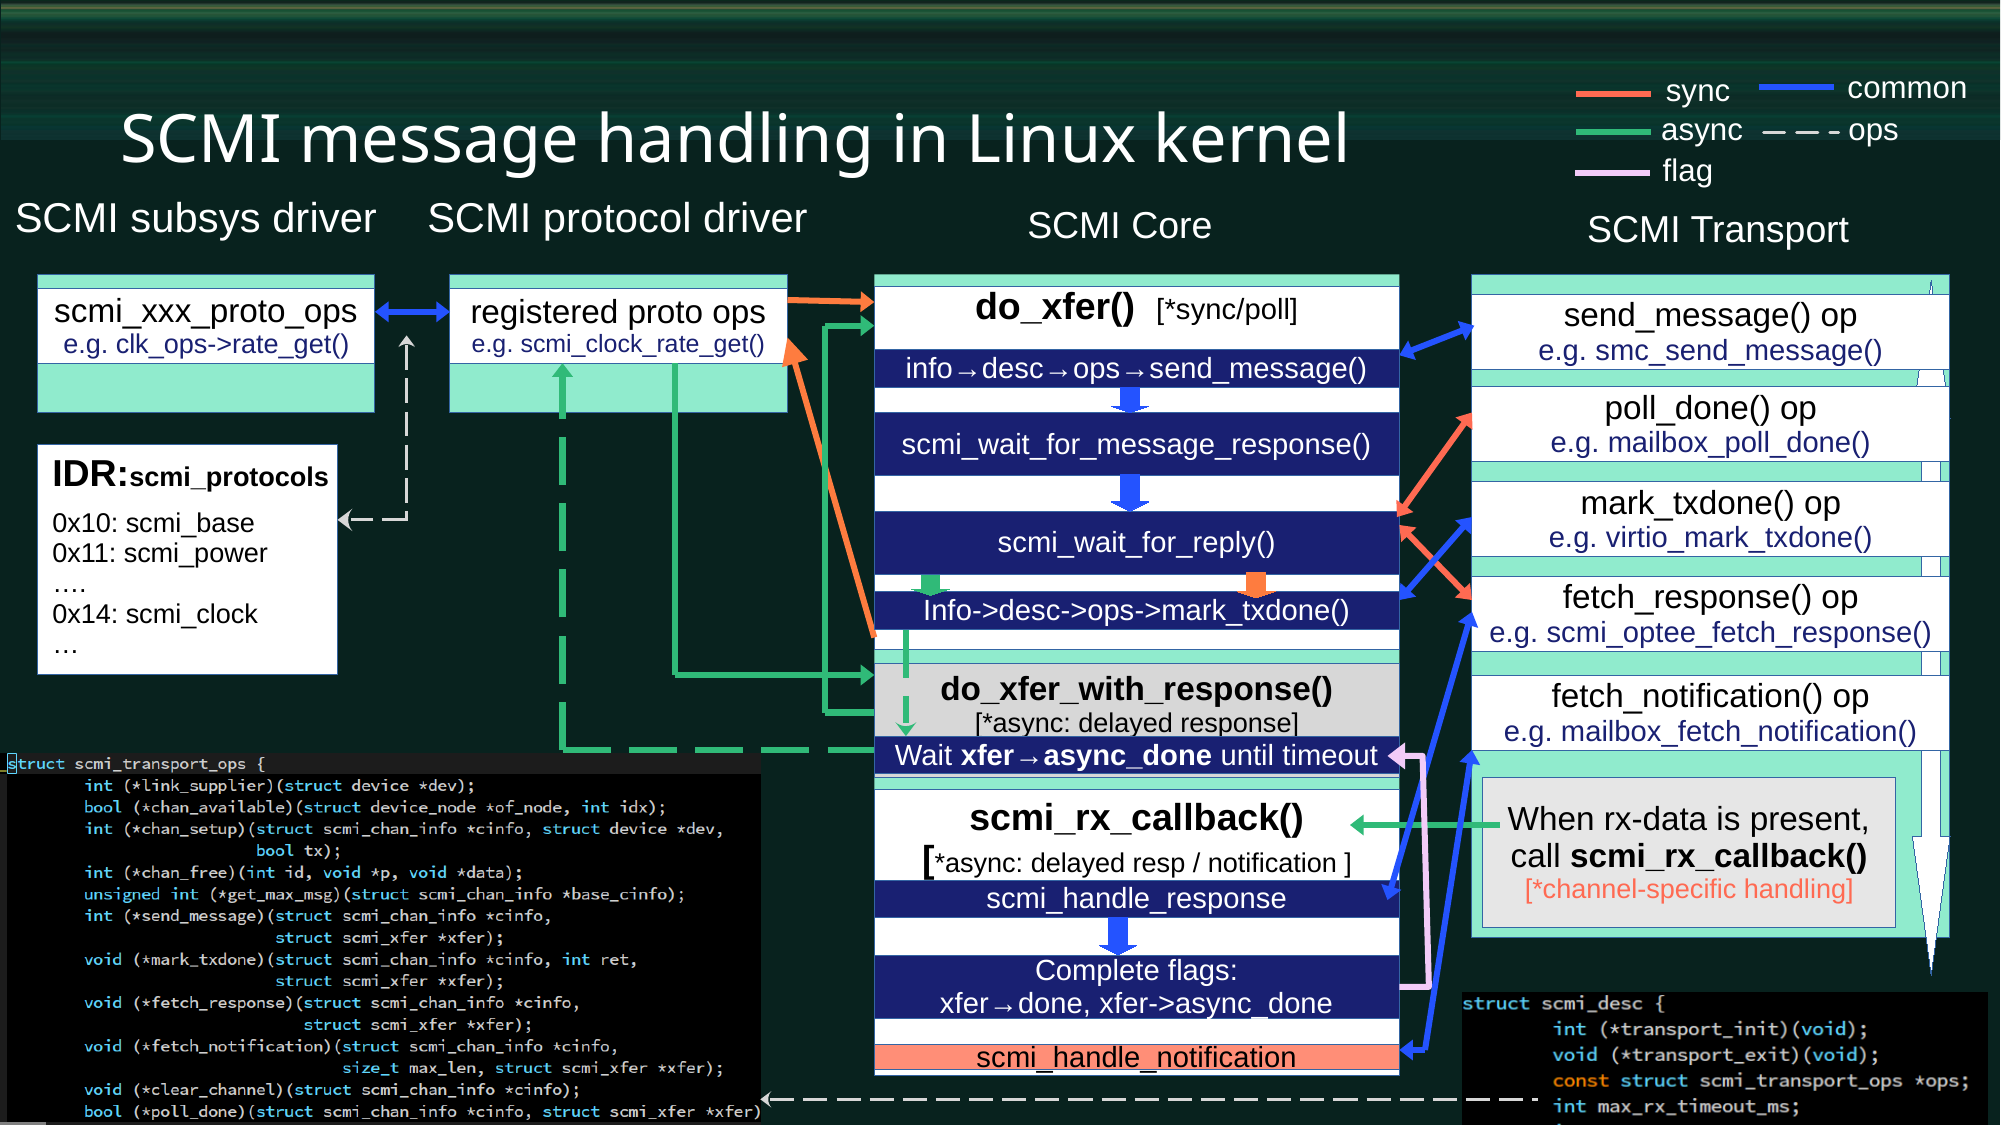

common
sync
# SCMI message handling in Linux kernel
async
ops
 flag
SCMI subsys driver
SCMI protocol driver
SCMI Core
SCMI Transport
do_xfer() [*sync/poll]
scmi_xxx_proto_ops
e.g. clk_ops->rate_get()
registered proto ops
e.g. scmi_clock_rate_get()
send_message() op
e.g. smc_send_message()
info→desc→ops→send_message()
poll_done() op
e.g. mailbox_poll_done()
scmi_wait_for_message_response()
IDR:scmi_protocols
mark_txdone() op
e.g. virtio_mark_txdone()
0x10: scmi_base
0x11: scmi_power
….
0x14: scmi_clock
…
scmi_wait_for_reply()
fetch_response() op
e.g. scmi_optee_fetch_response()
Info->desc->ops->mark_txdone()
do_xfer_with_response()
[*async: delayed response]
fetch_notification() op
e.g. mailbox_fetch_notification()
Wait xfer→async_done until timeout
When rx-data is present,
call scmi_rx_callback()
[*channel-specific handling]
scmi_rx_callback()
[*async: delayed resp / notification ]
scmi_handle_response
Complete flags:
xfer→done, xfer->async_done
19
scmi_handle_notification